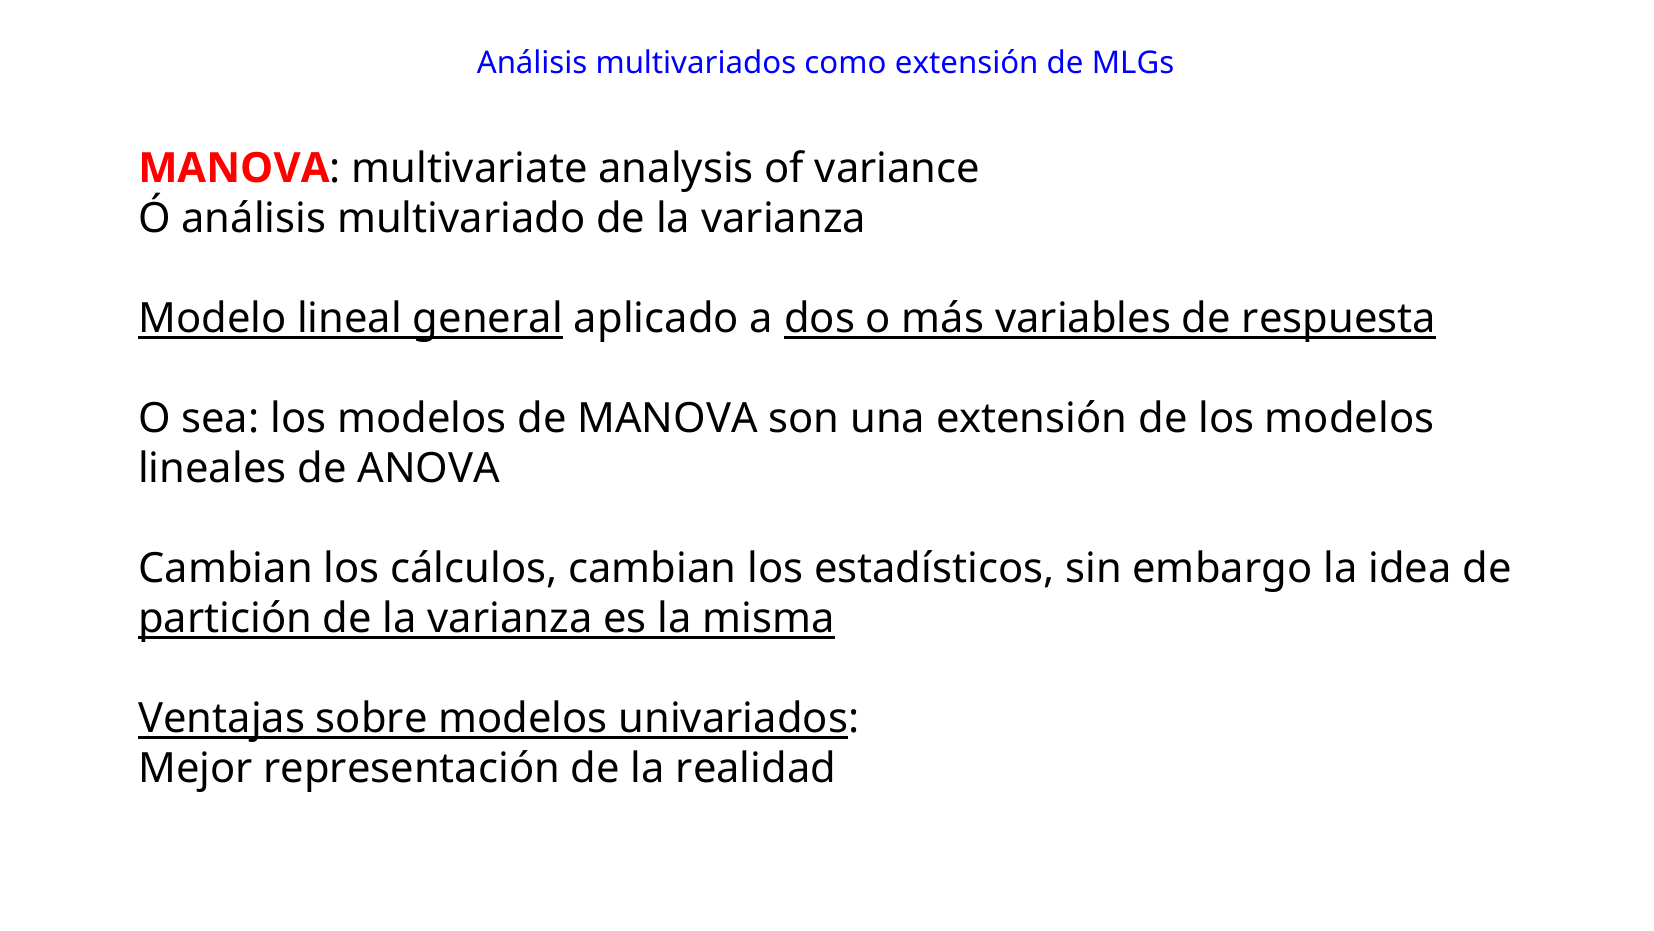

Análisis multivariados como extensión de MLGs
MANOVA: multivariate analysis of variance
Ó análisis multivariado de la varianza
Modelo lineal general aplicado a dos o más variables de respuesta
O sea: los modelos de MANOVA son una extensión de los modelos lineales de ANOVA
Cambian los cálculos, cambian los estadísticos, sin embargo la idea de partición de la varianza es la misma
Ventajas sobre modelos univariados:
Mejor representación de la realidad